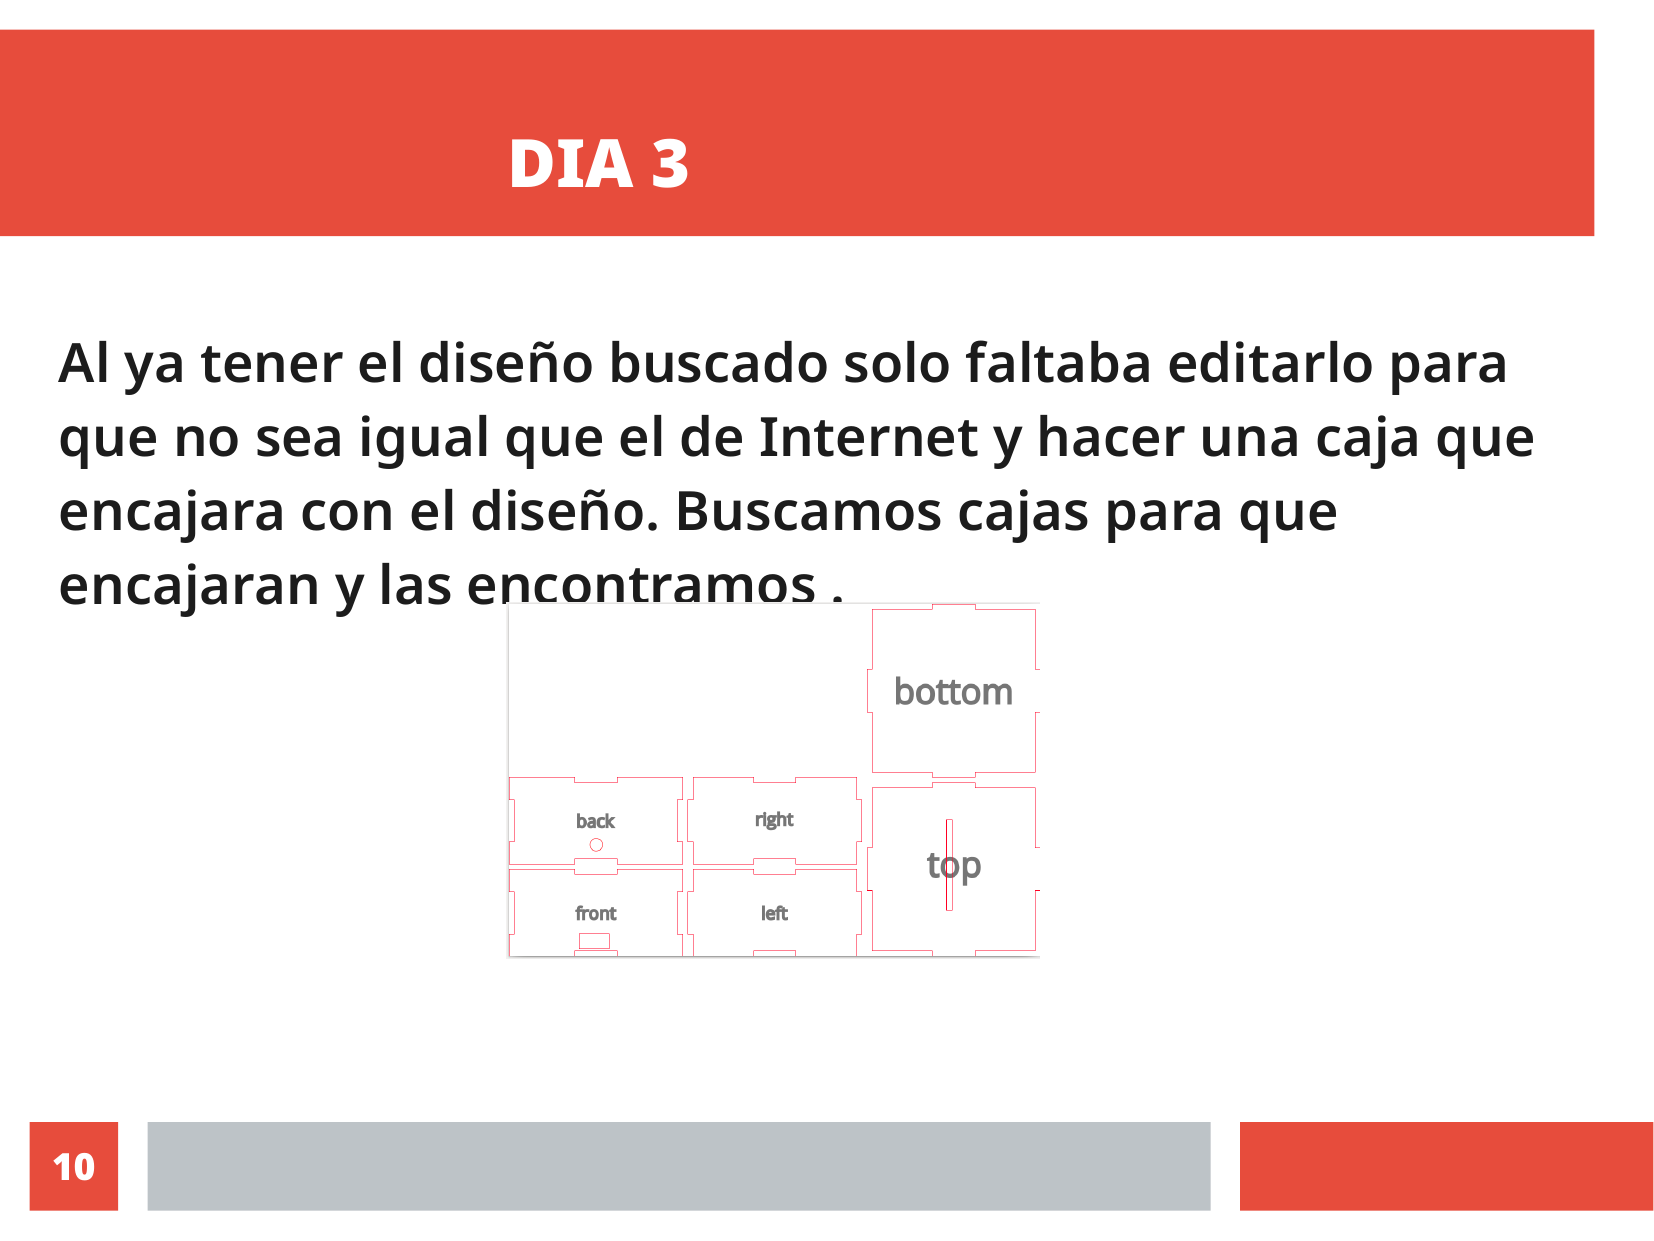

# DIA 3
Al ya tener el diseño buscado solo faltaba editarlo para que no sea igual que el de Internet y hacer una caja que encajara con el diseño. Buscamos cajas para que encajaran y las encontramos .
10